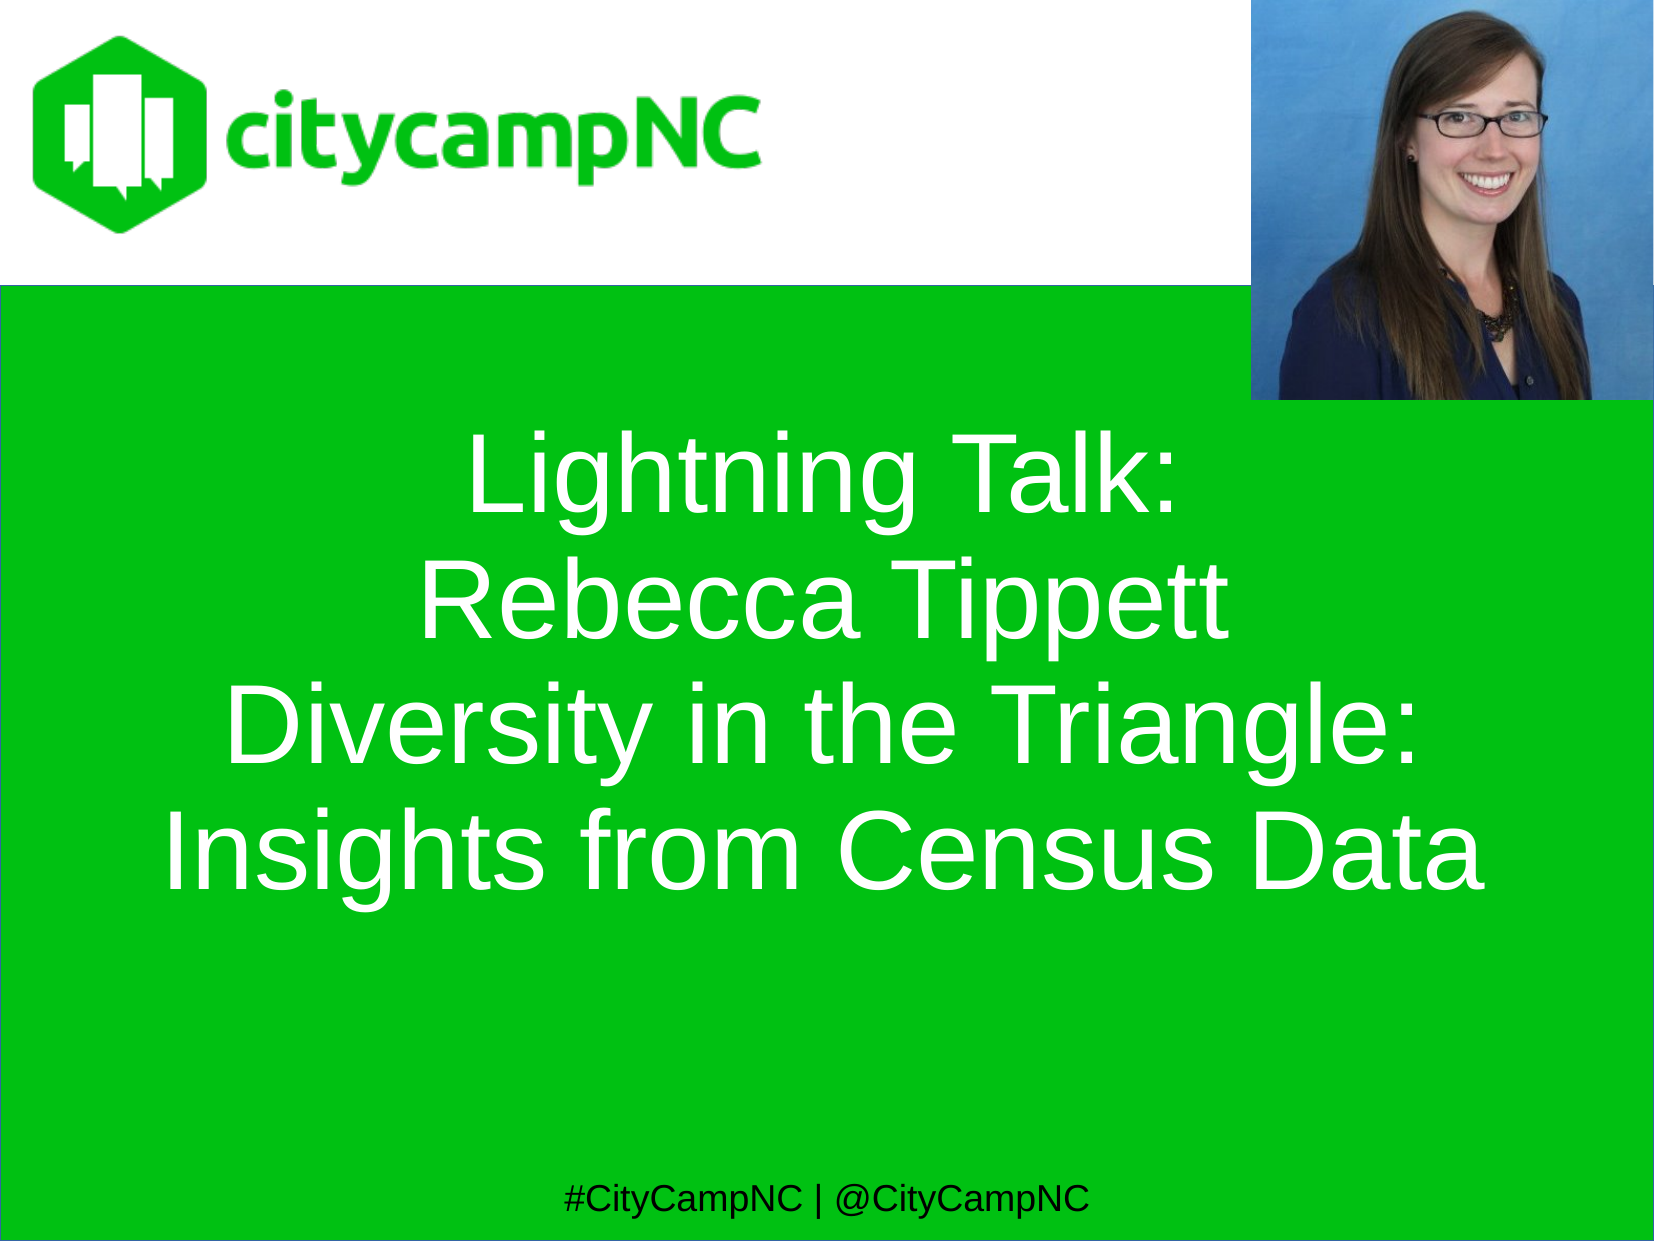

# Lightning Talk:
Rebecca Tippett
Diversity in the Triangle: Insights from Census Data